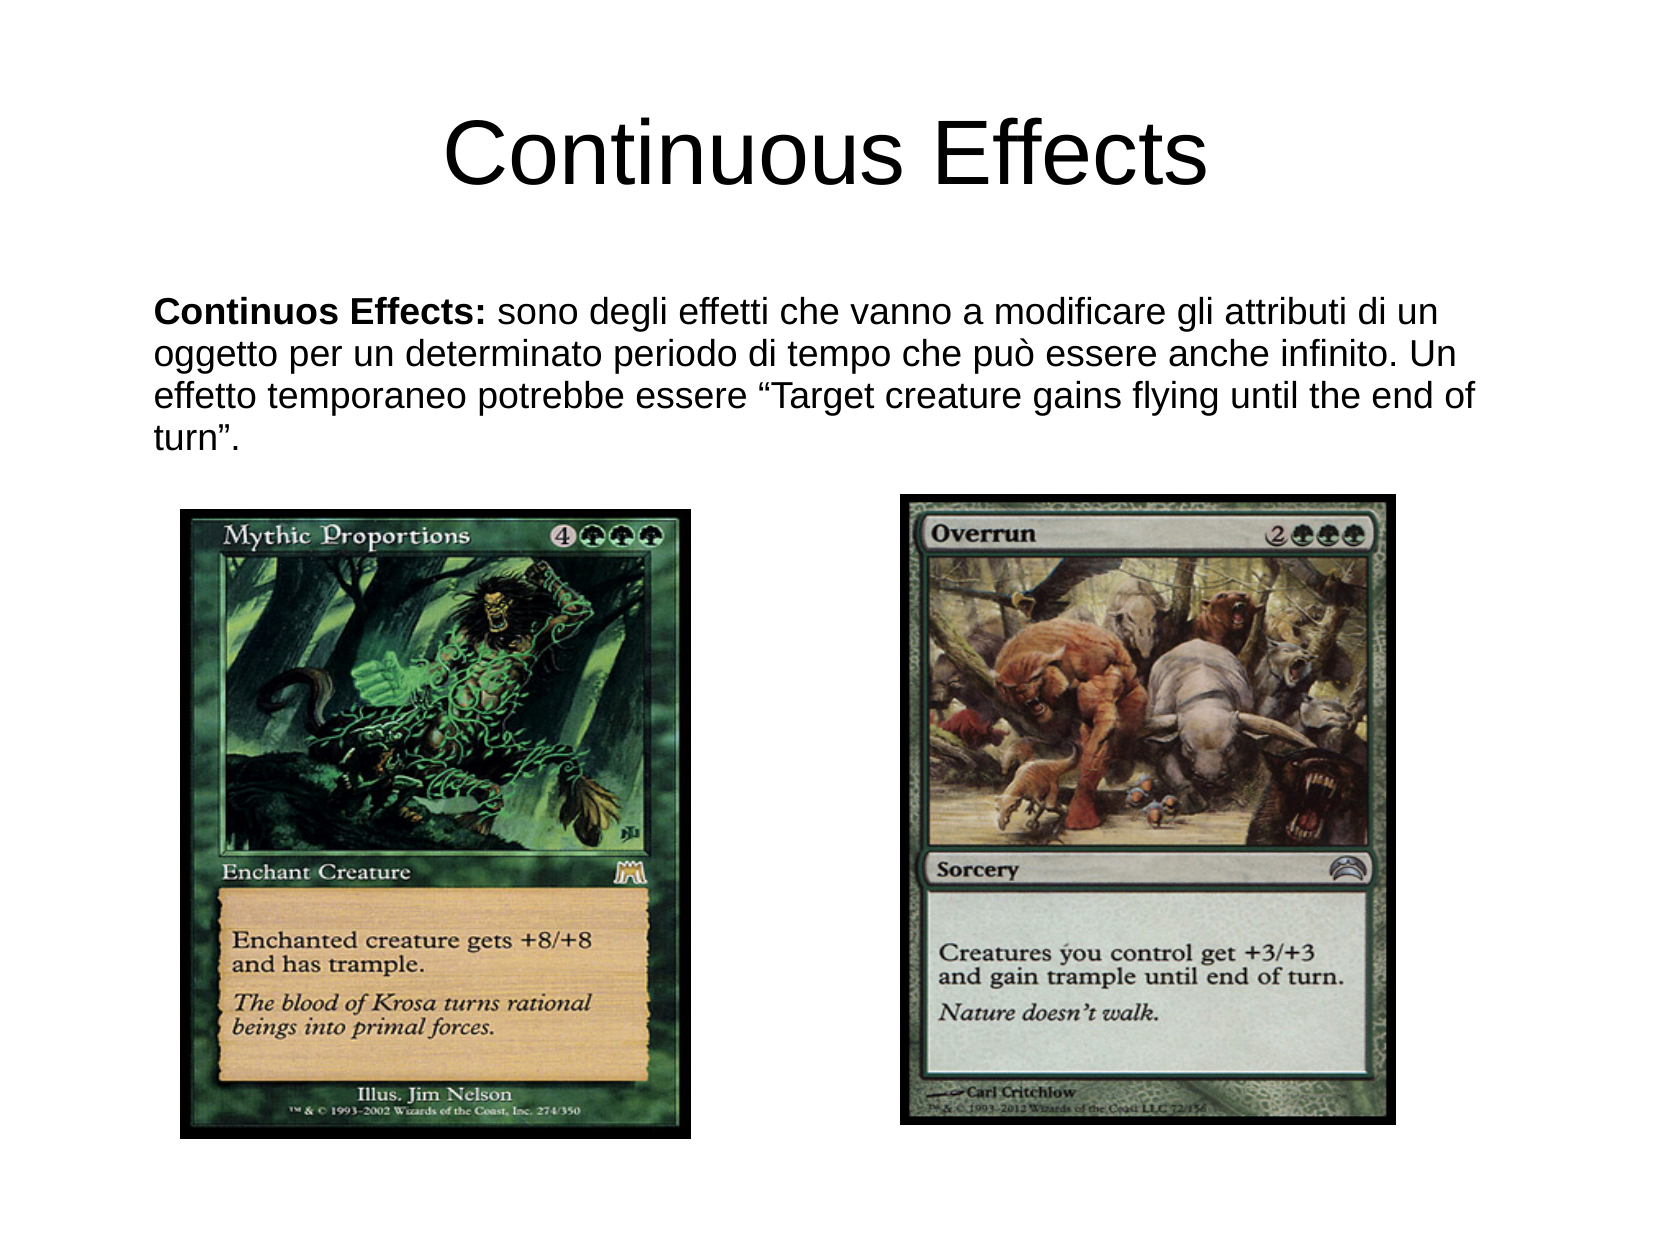

# Continuous Effects
Continuos Effects: sono degli effetti che vanno a modificare gli attributi di un oggetto per un determinato periodo di tempo che può essere anche infinito. Un effetto temporaneo potrebbe essere “Target creature gains flying until the end of turn”.